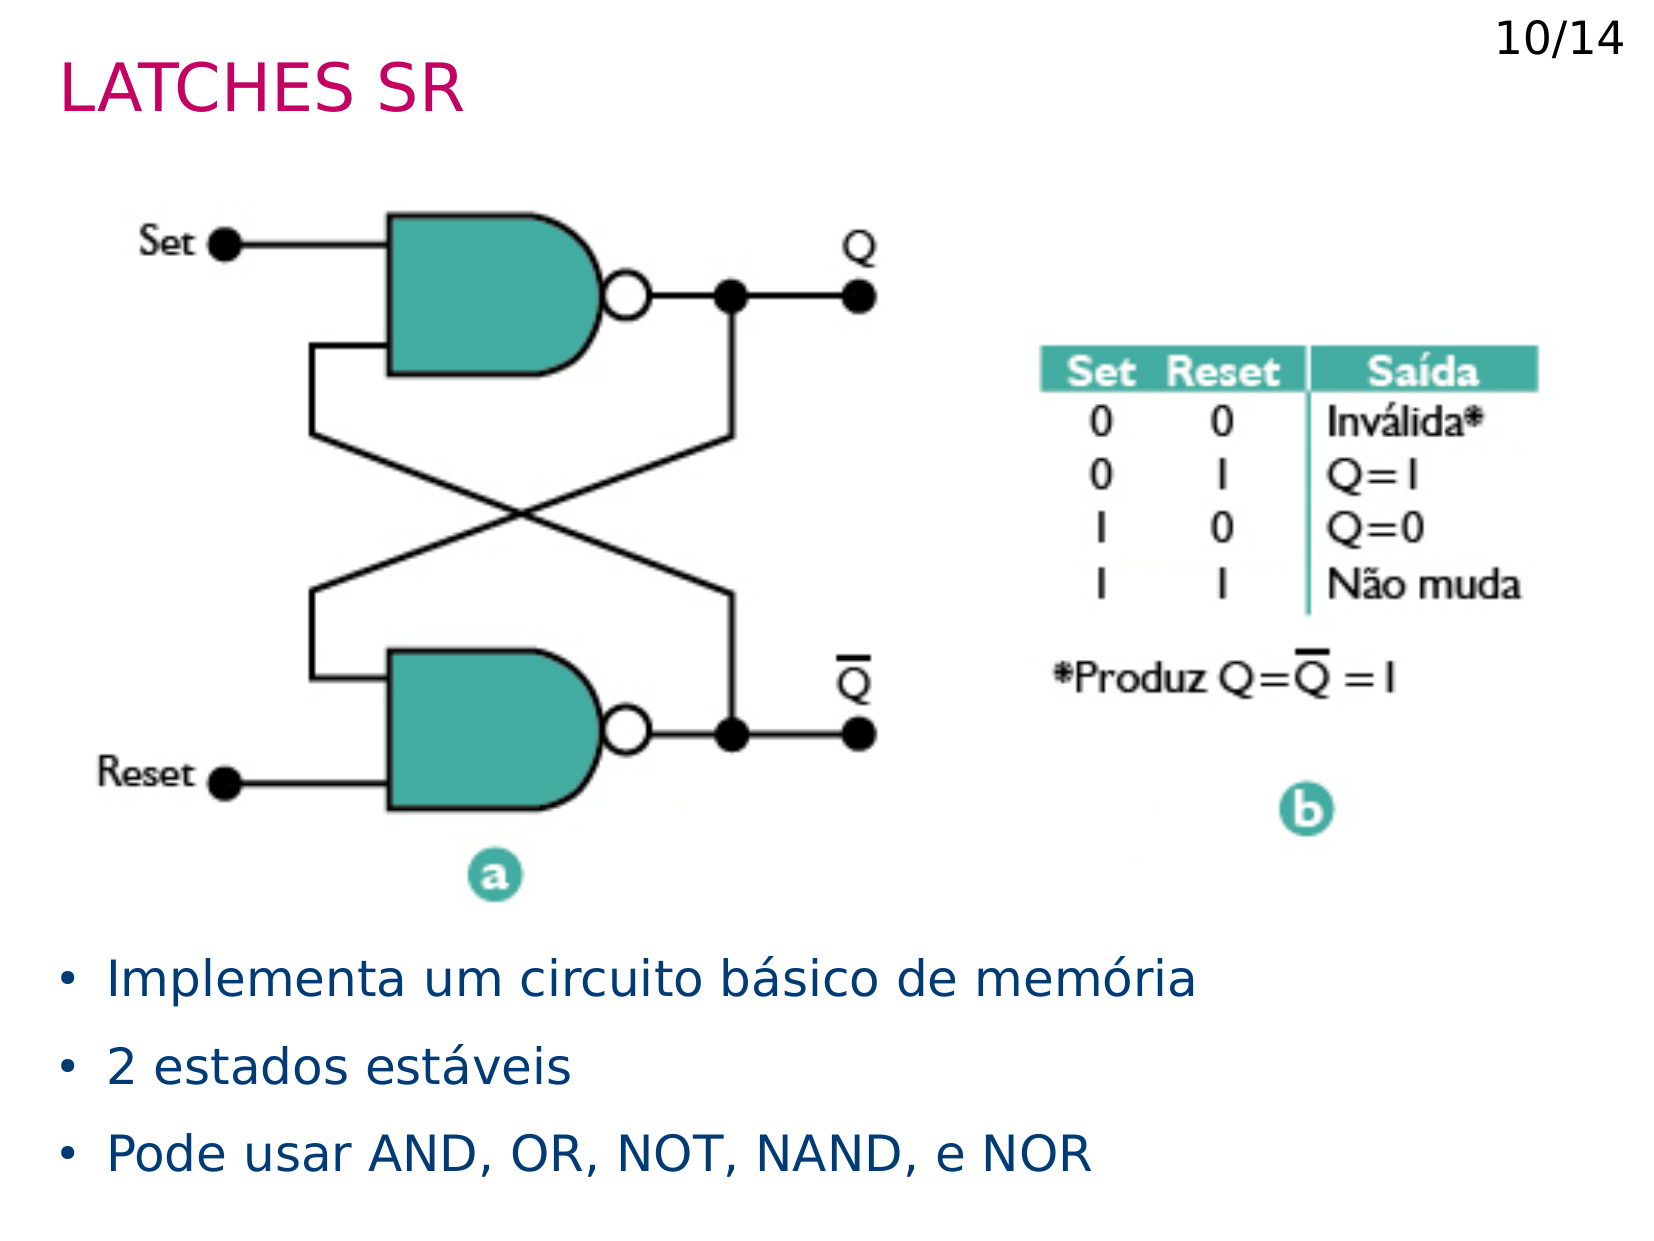

10
# LATCHES SR
Implementa um circuito básico de memória
2 estados estáveis
Pode usar AND, OR, NOT, NAND, e NOR